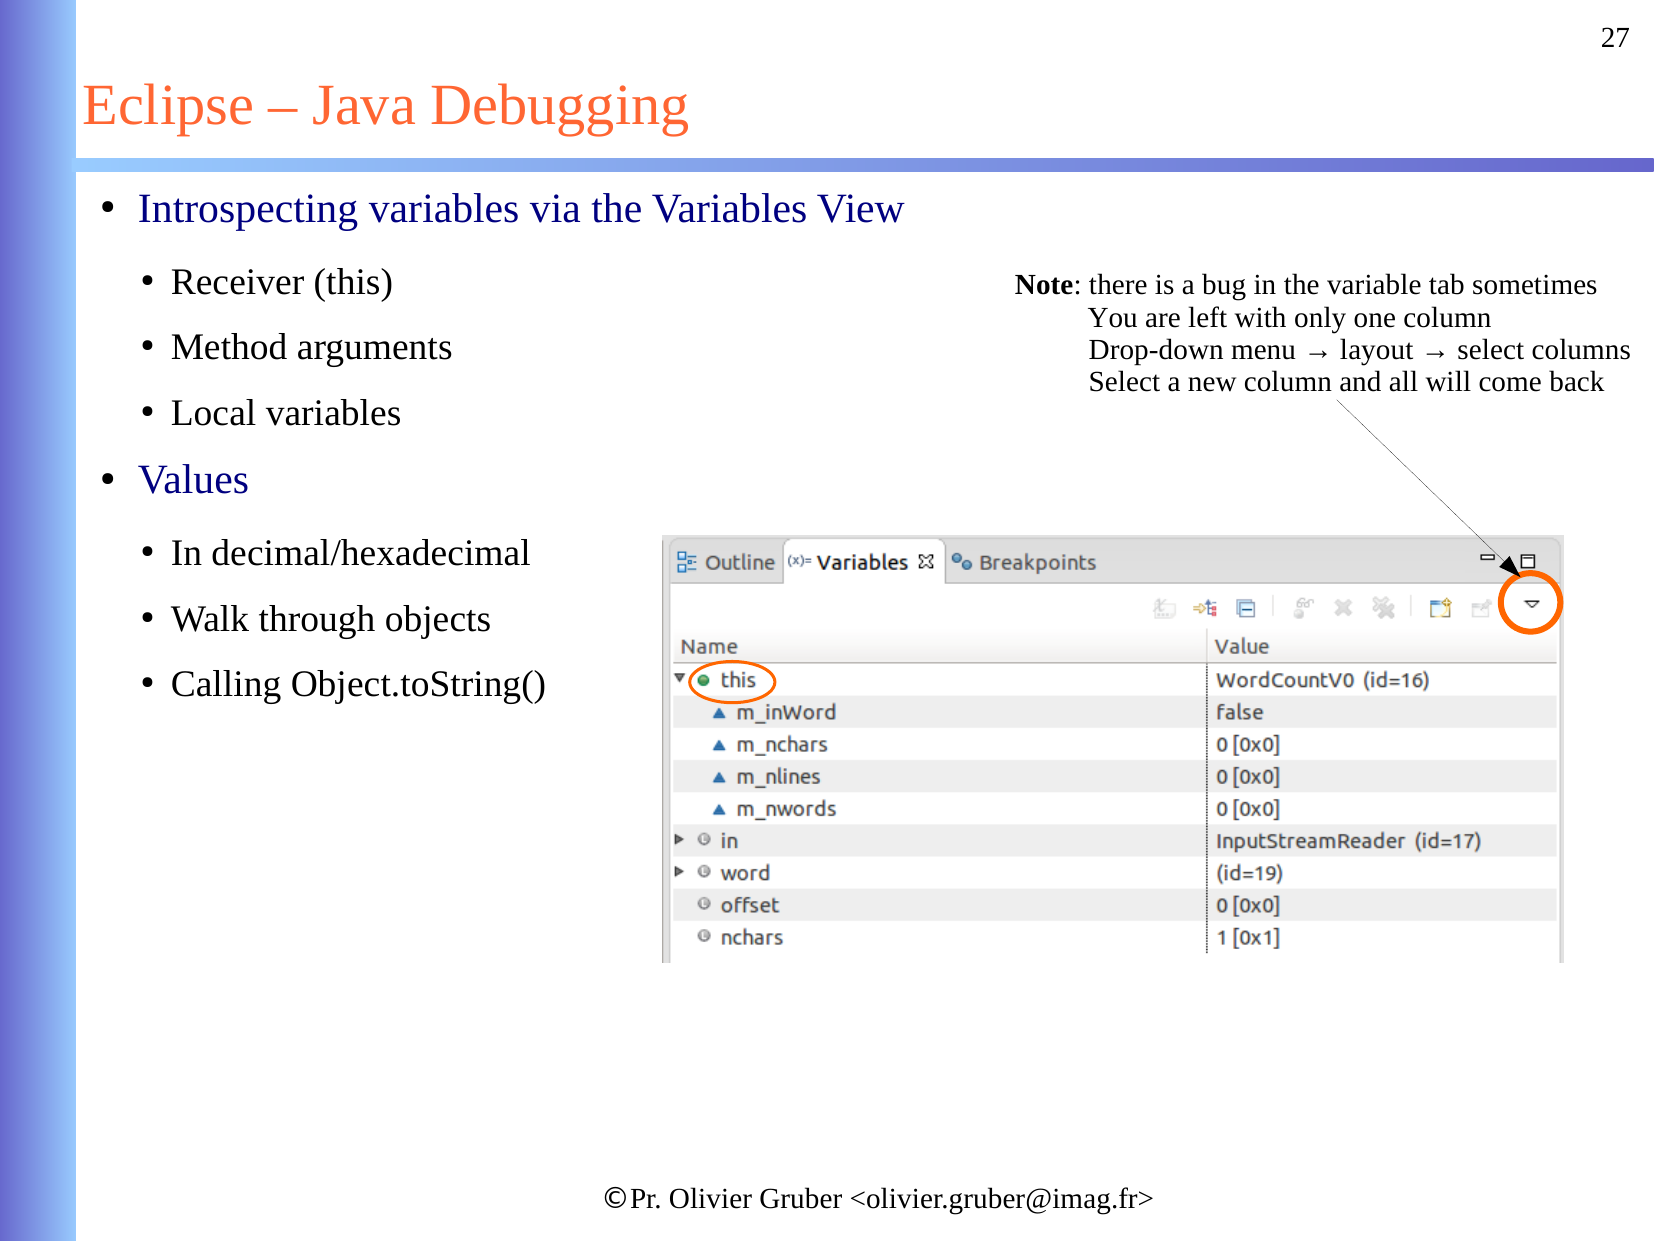

27
# Eclipse – Java Debugging
Introspecting variables via the Variables View
Receiver (this)
Method arguments
Local variables
Values
In decimal/hexadecimal
Walk through objects
Calling Object.toString()
Note: there is a bug in the variable tab sometimes
 You are left with only one column
	Drop-down menu → layout → select columns
	Select a new column and all will come back